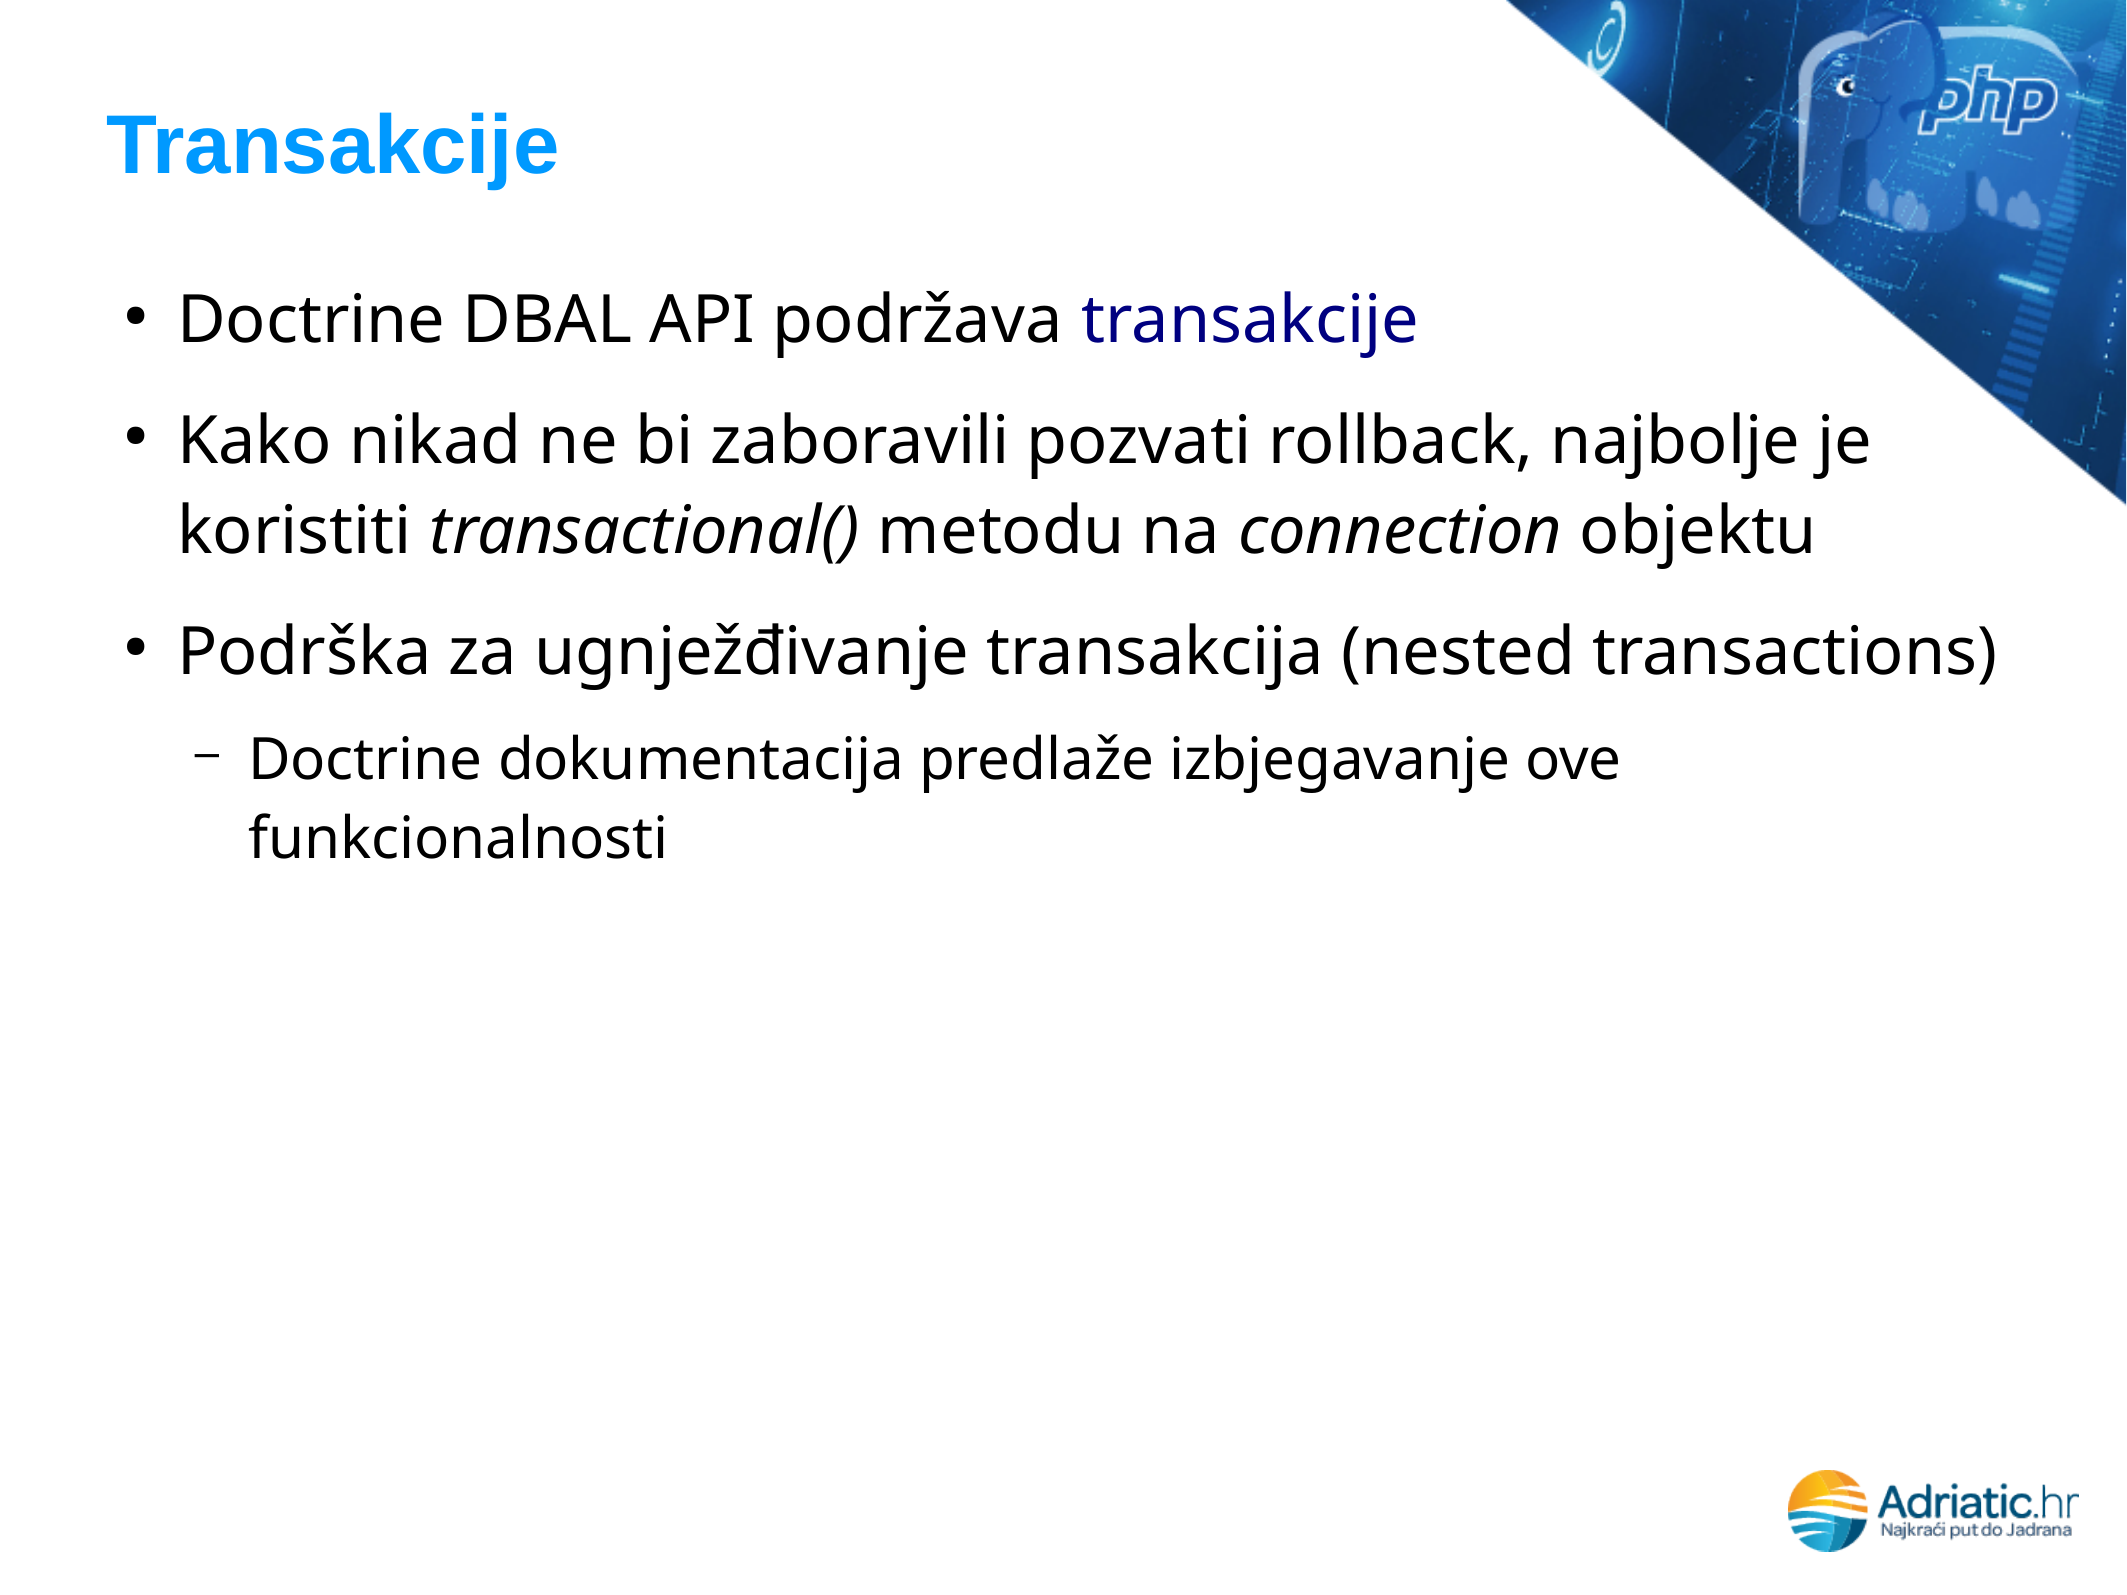

# Transakcije
Doctrine DBAL API podržava transakcije
Kako nikad ne bi zaboravili pozvati rollback, najbolje je koristiti transactional() metodu na connection objektu
Podrška za ugnježđivanje transakcija (nested transactions)
Doctrine dokumentacija predlaže izbjegavanje ove funkcionalnosti